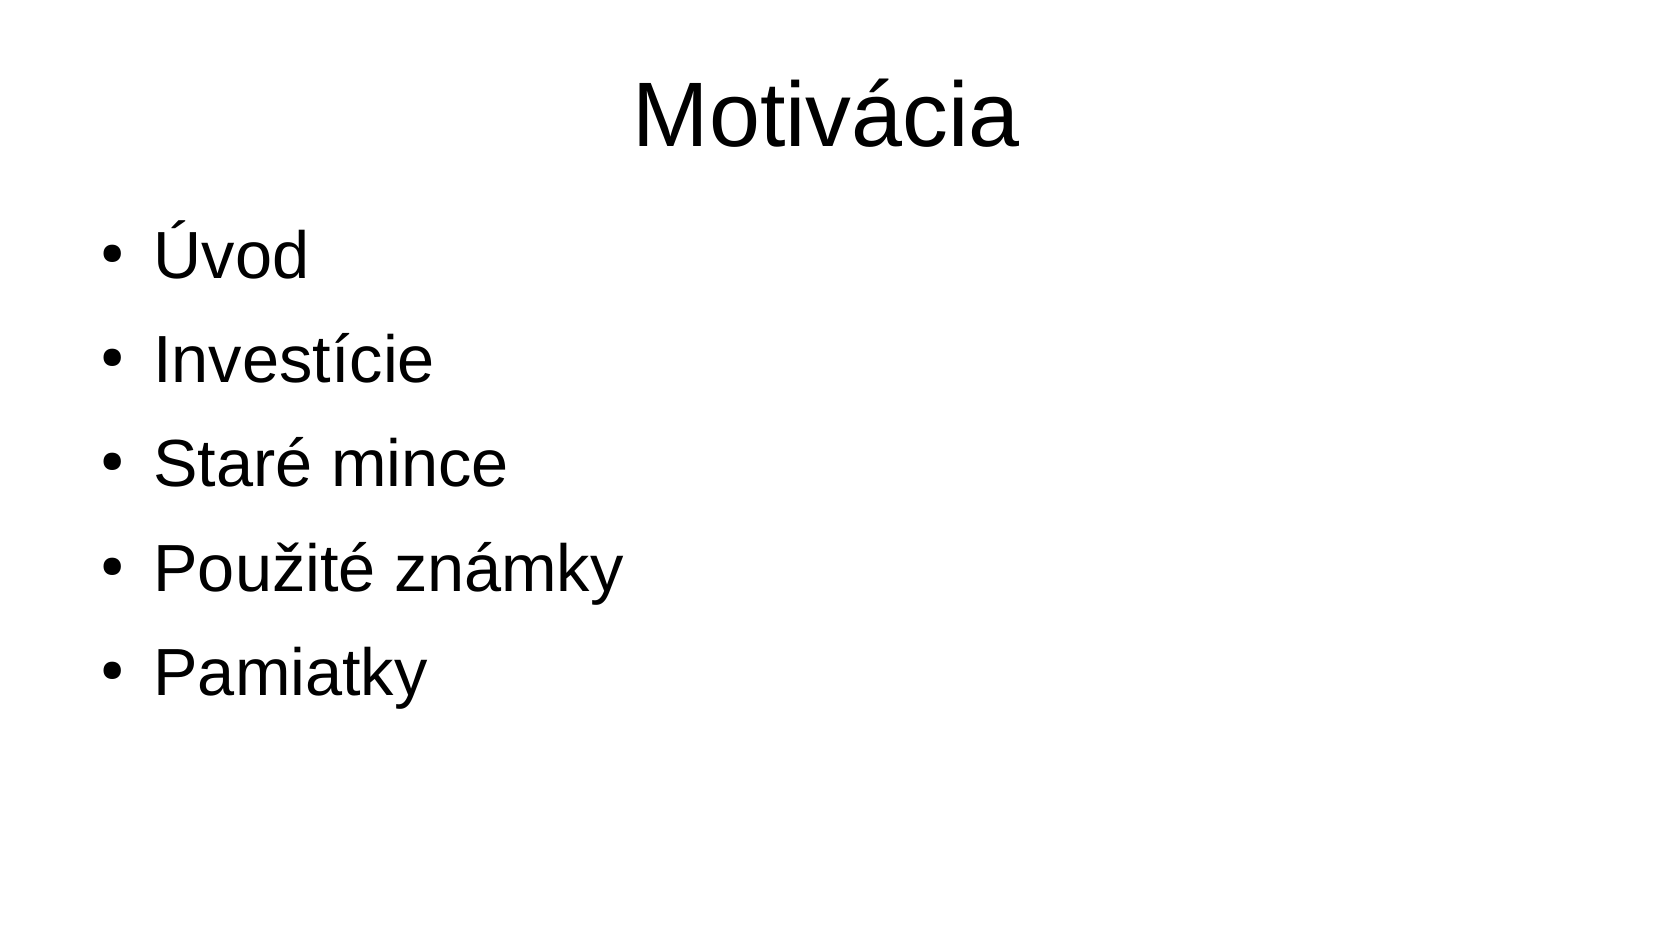

# Motivácia
Úvod
Investície
Staré mince
Použité známky
Pamiatky